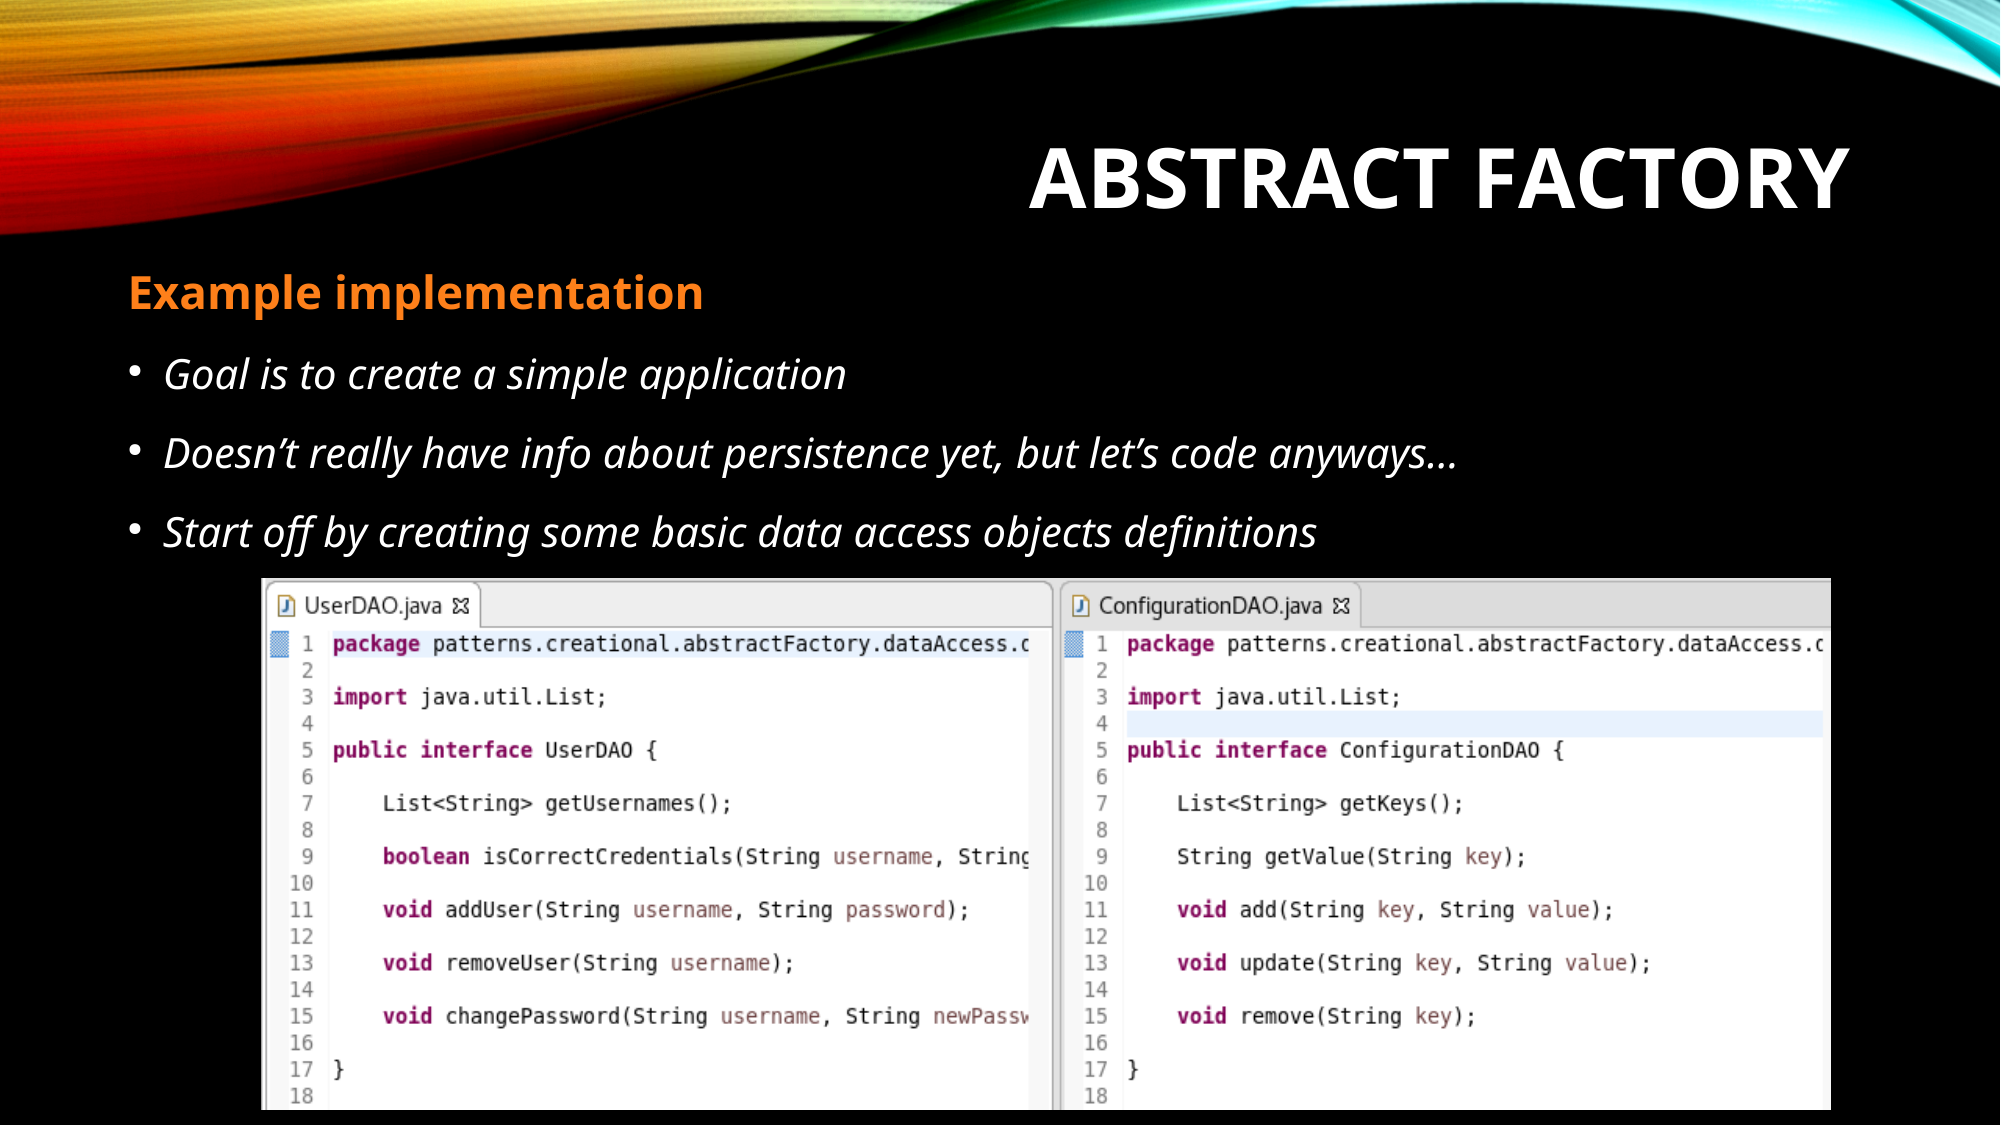

# ABSTRACT FACTORY
Example implementation
Goal is to create a simple application
Doesn’t really have info about persistence yet, but let’s code anyways…
Start off by creating some basic data access objects definitions